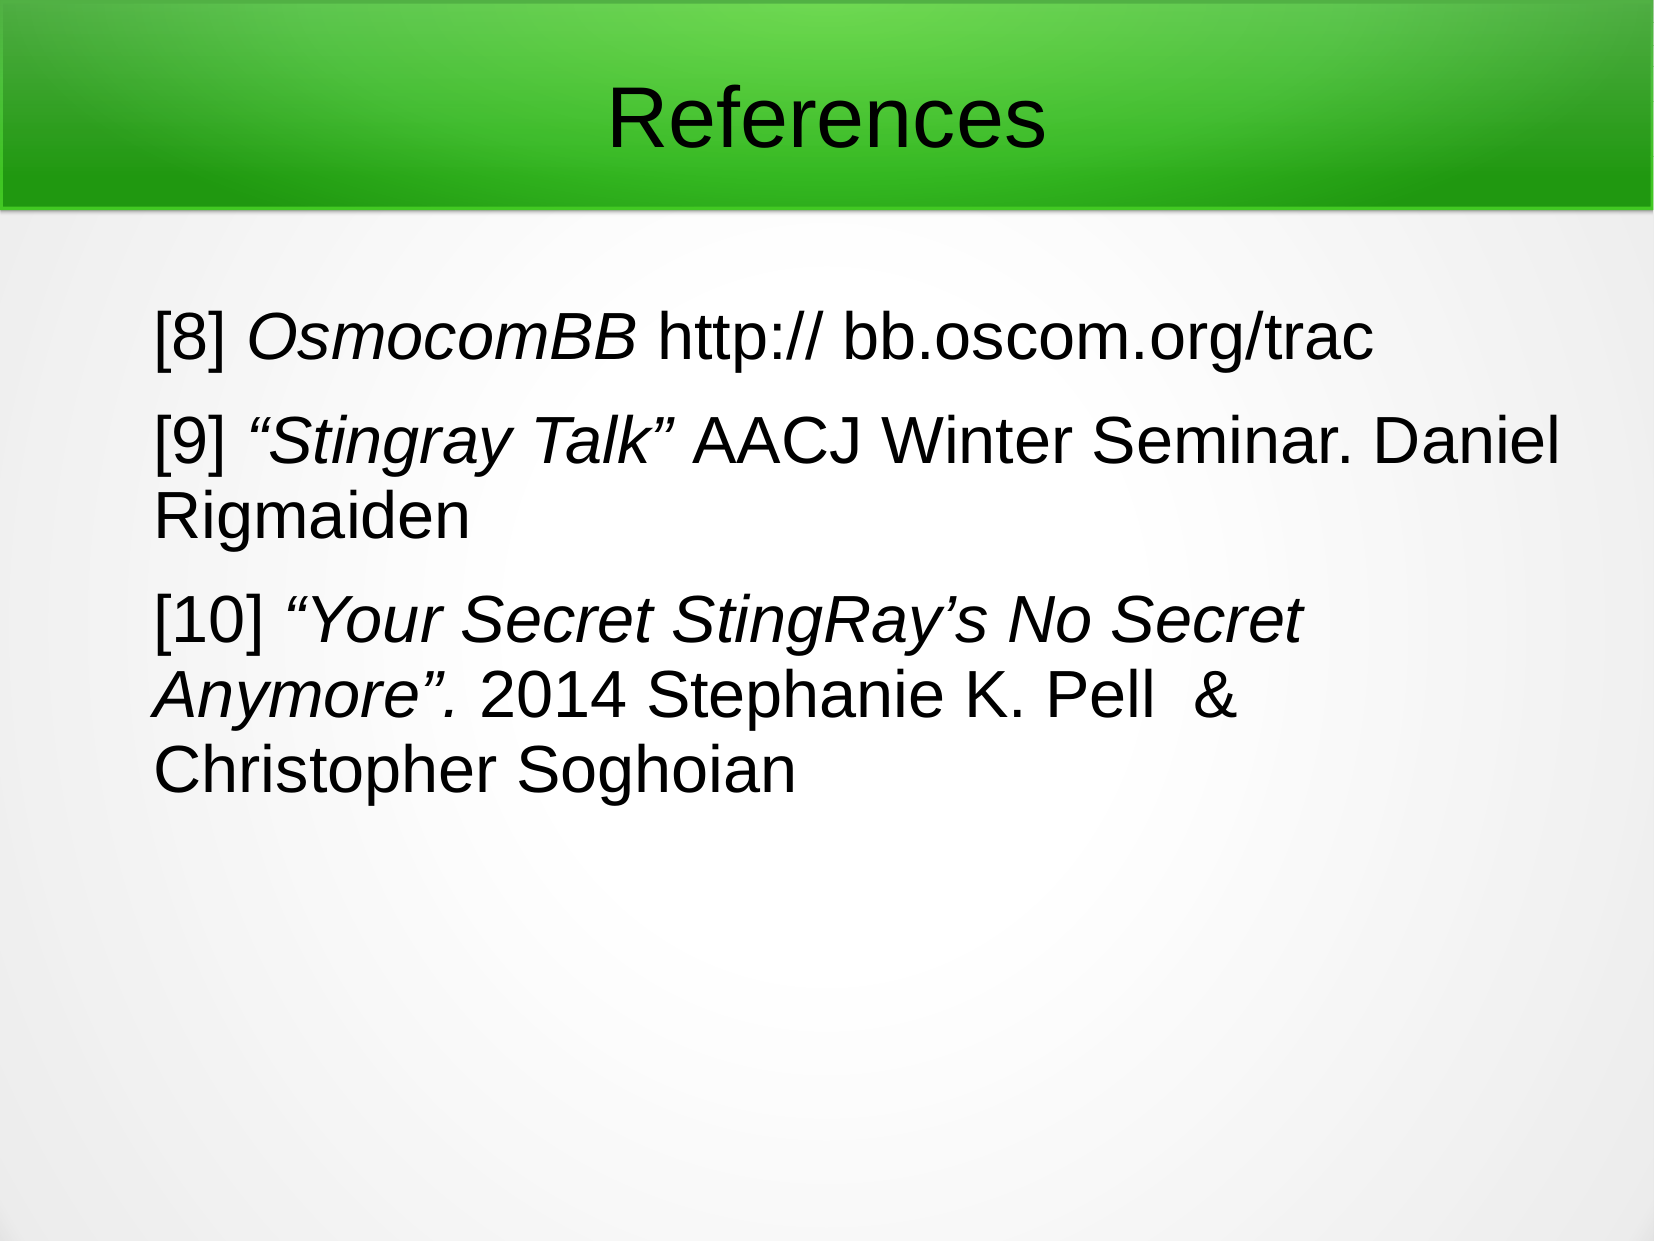

# References
[8] OsmocomBB http:// bb.oscom.org/trac
[9] “Stingray Talk” AACJ Winter Seminar. Daniel Rigmaiden
[10] “Your Secret StingRay’s No Secret Anymore”. 2014 Stephanie K. Pell & Christopher Soghoian